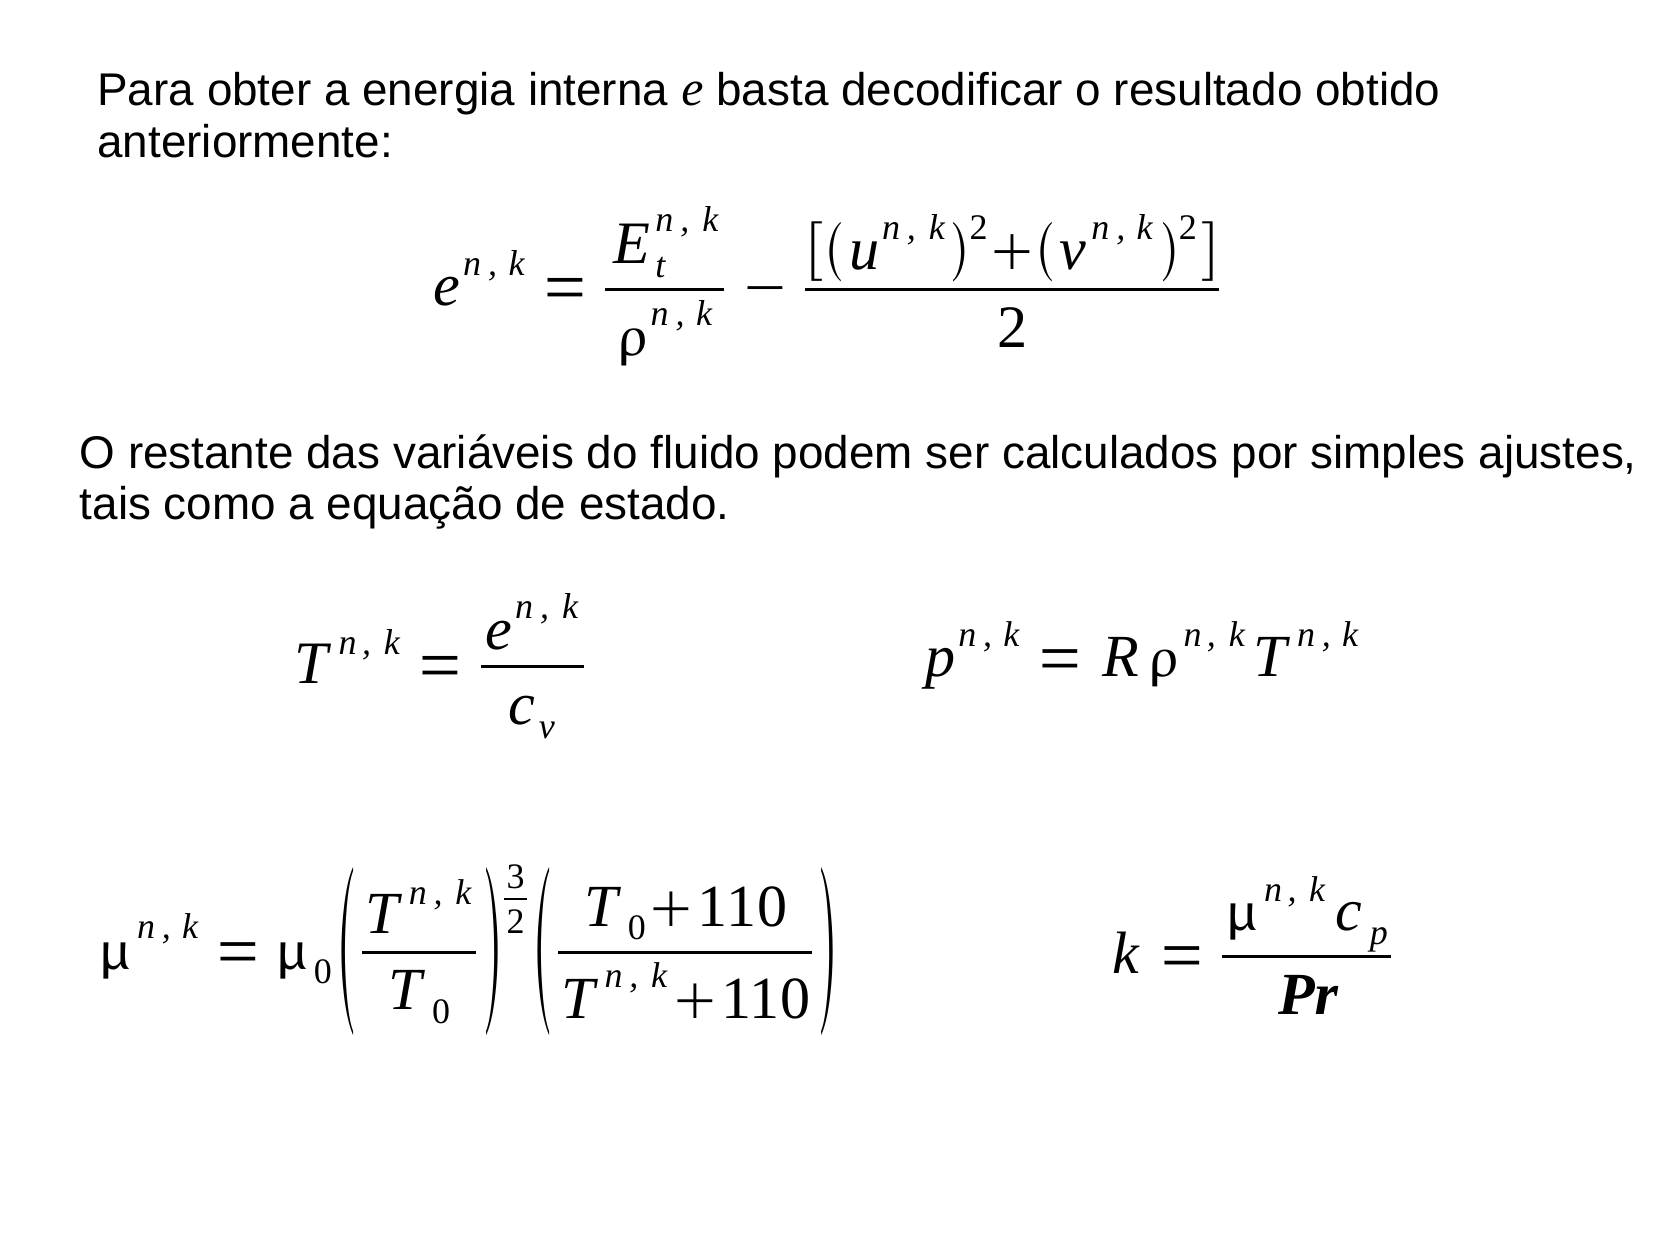

Para obter a energia interna e basta decodificar o resultado obtido
anteriormente:
O restante das variáveis do fluido podem ser calculados por simples ajustes,
tais como a equação de estado.